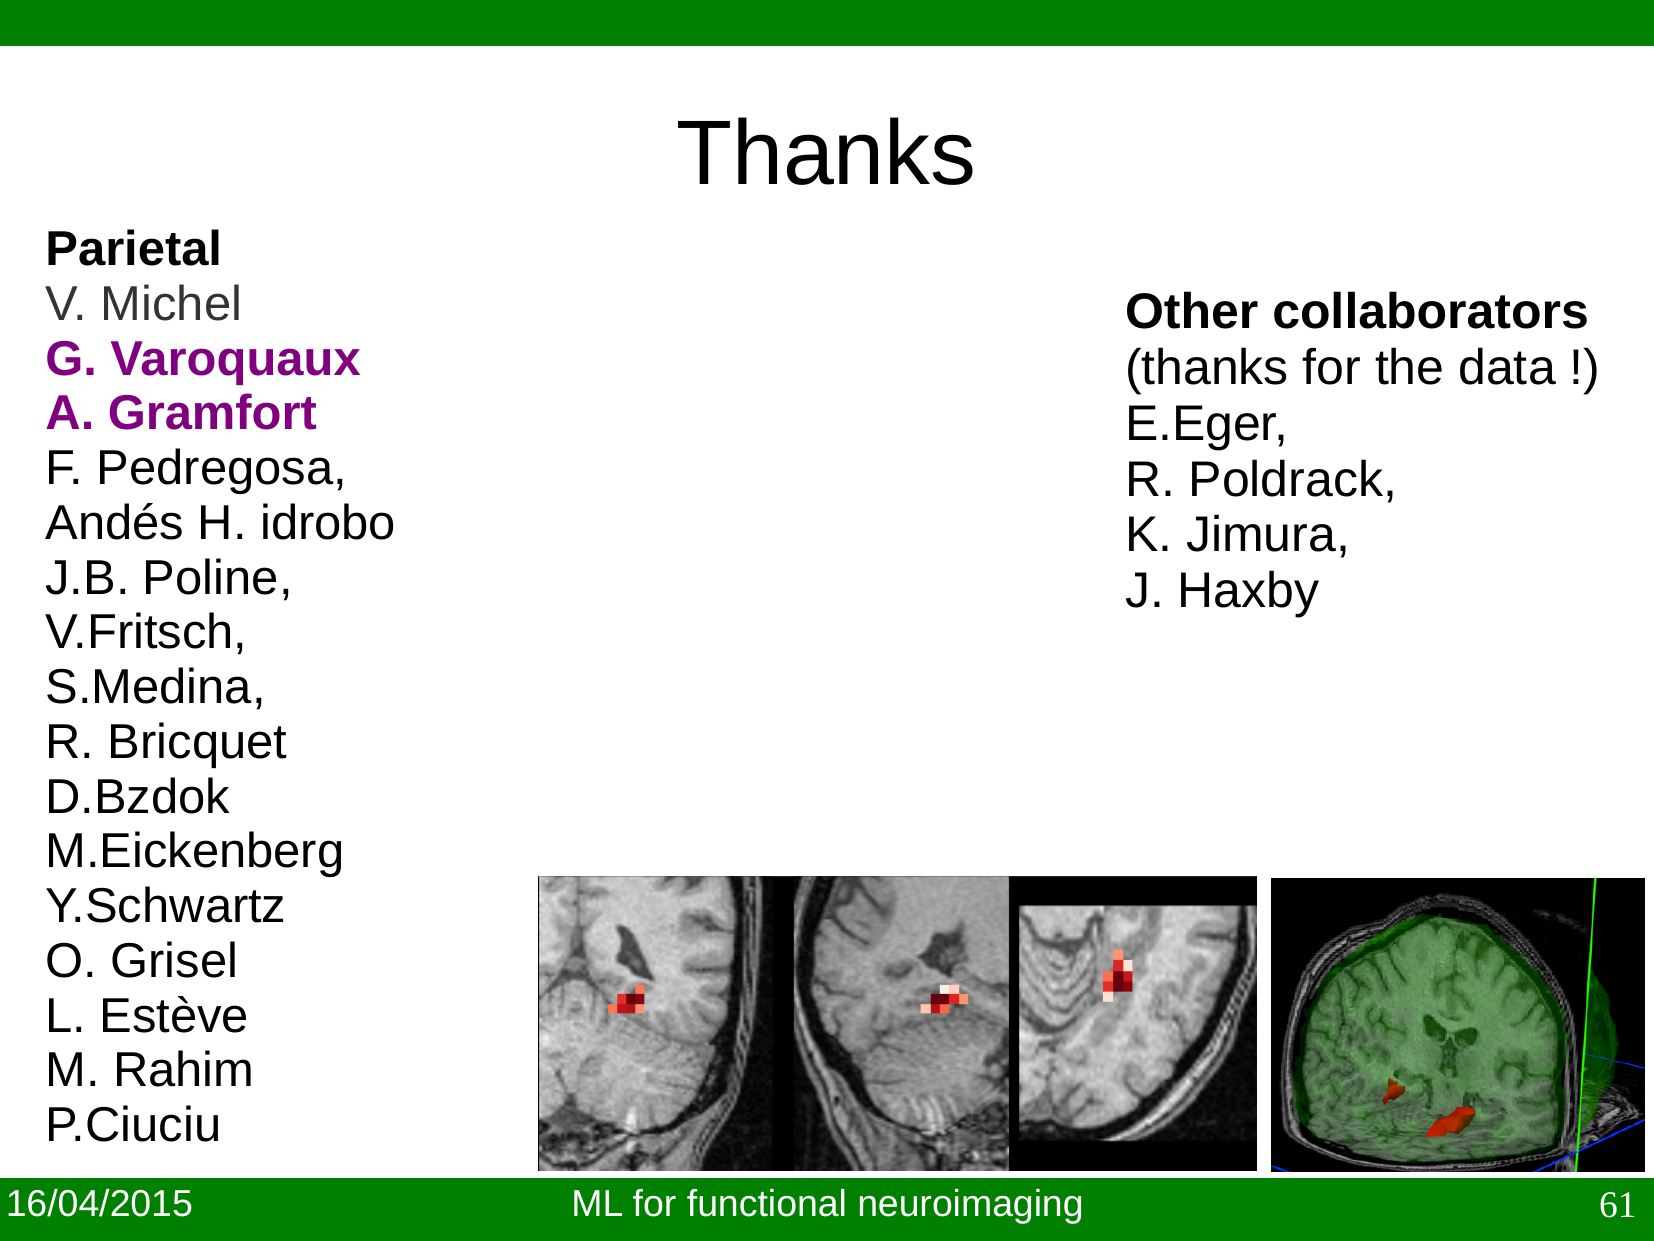

# Thanks
Parietal
V. Michel
G. Varoquaux
A. Gramfort
F. Pedregosa,
Andés H. idrobo
J.B. Poline, V.Fritsch, S.Medina,
R. Bricquet
D.Bzdok
M.Eickenberg
Y.Schwartz
O. Grisel
L. Estève
M. Rahim
P.Ciuciu
Other collaborators
(thanks for the data !)
E.Eger,
R. Poldrack,
K. Jimura,
J. Haxby
61